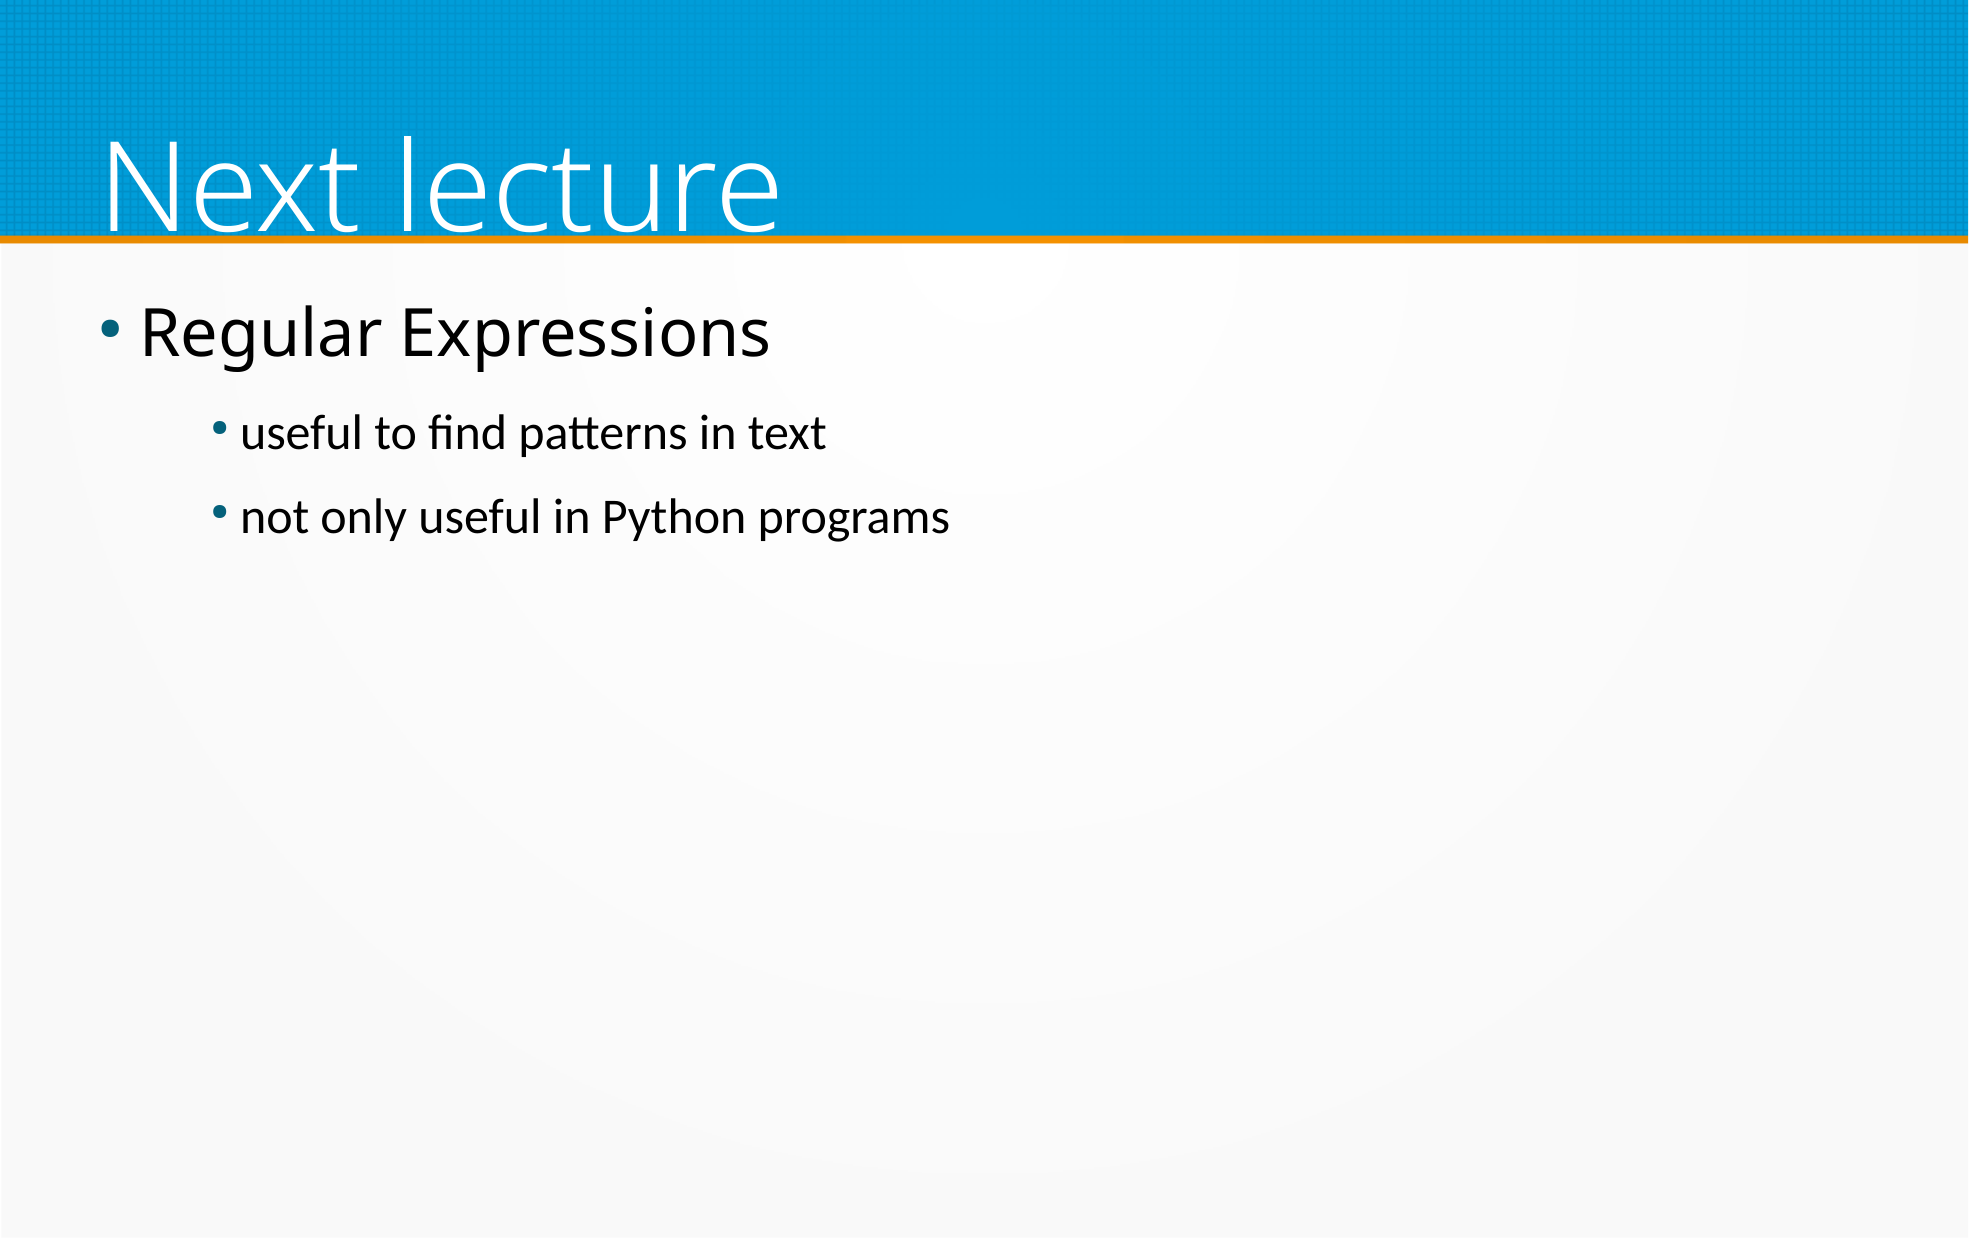

# Next lecture
 Regular Expressions
 useful to find patterns in text
 not only useful in Python programs